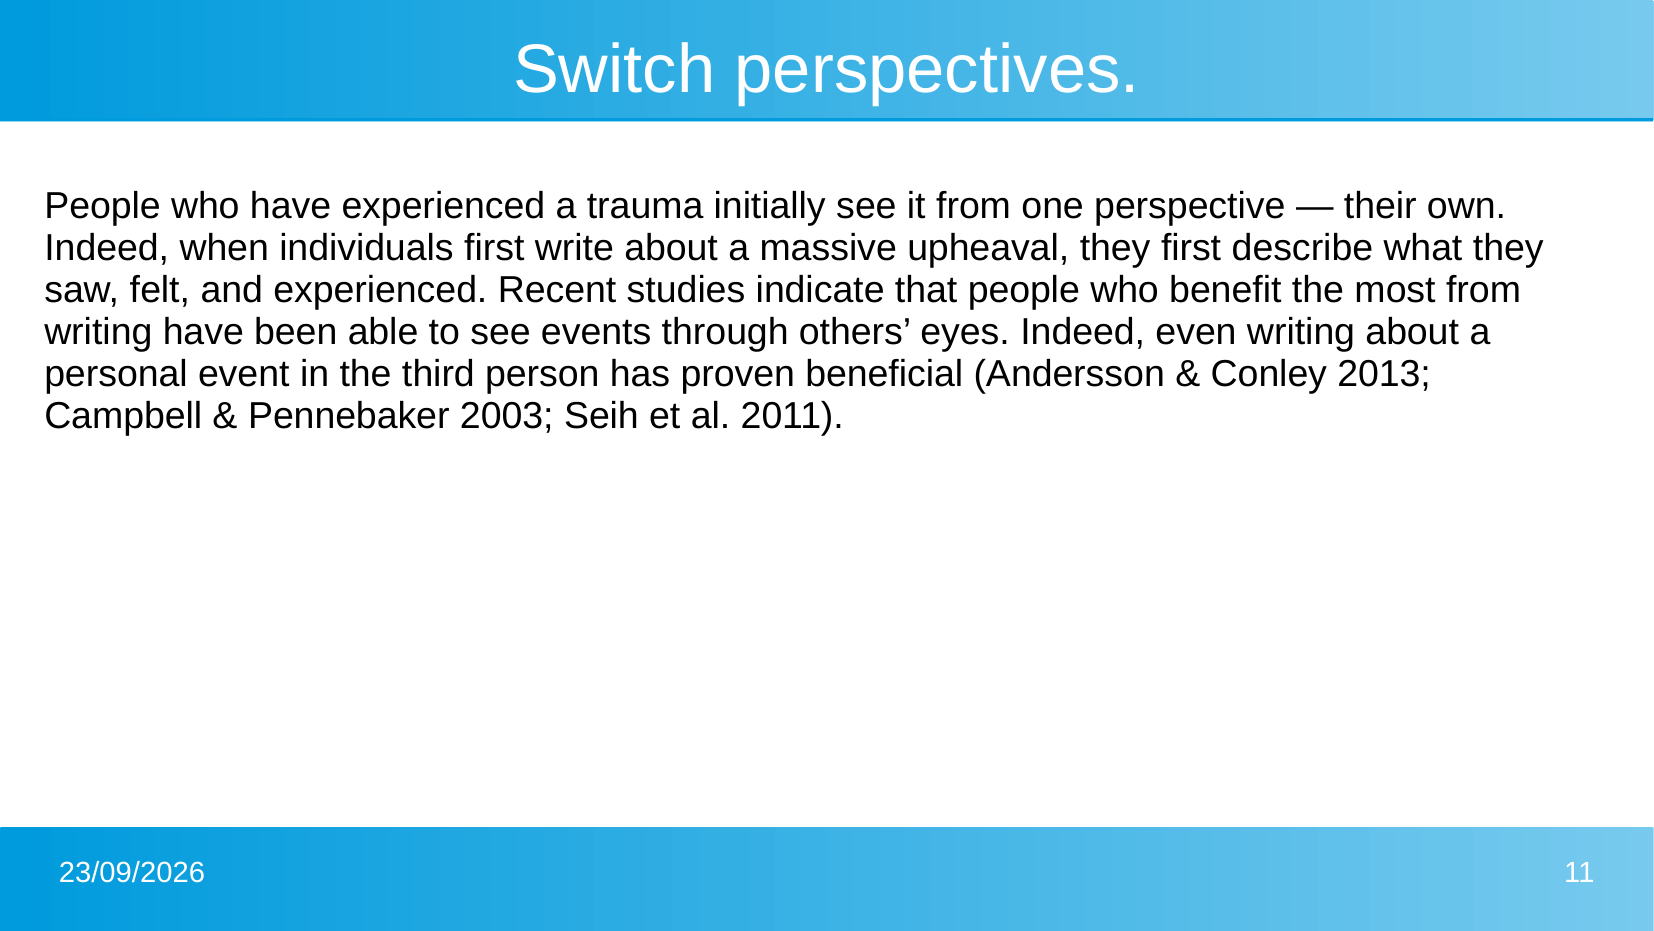

# Switch perspectives.
People who have experienced a trauma initially see it from one perspective — their own. Indeed, when individuals first write about a massive upheaval, they first describe what they saw, felt, and experienced. Recent studies indicate that people who benefit the most from writing have been able to see events through others’ eyes. Indeed, even writing about a personal event in the third person has proven beneficial (Andersson & Conley 2013; Campbell & Pennebaker 2003; Seih et al. 2011).
11